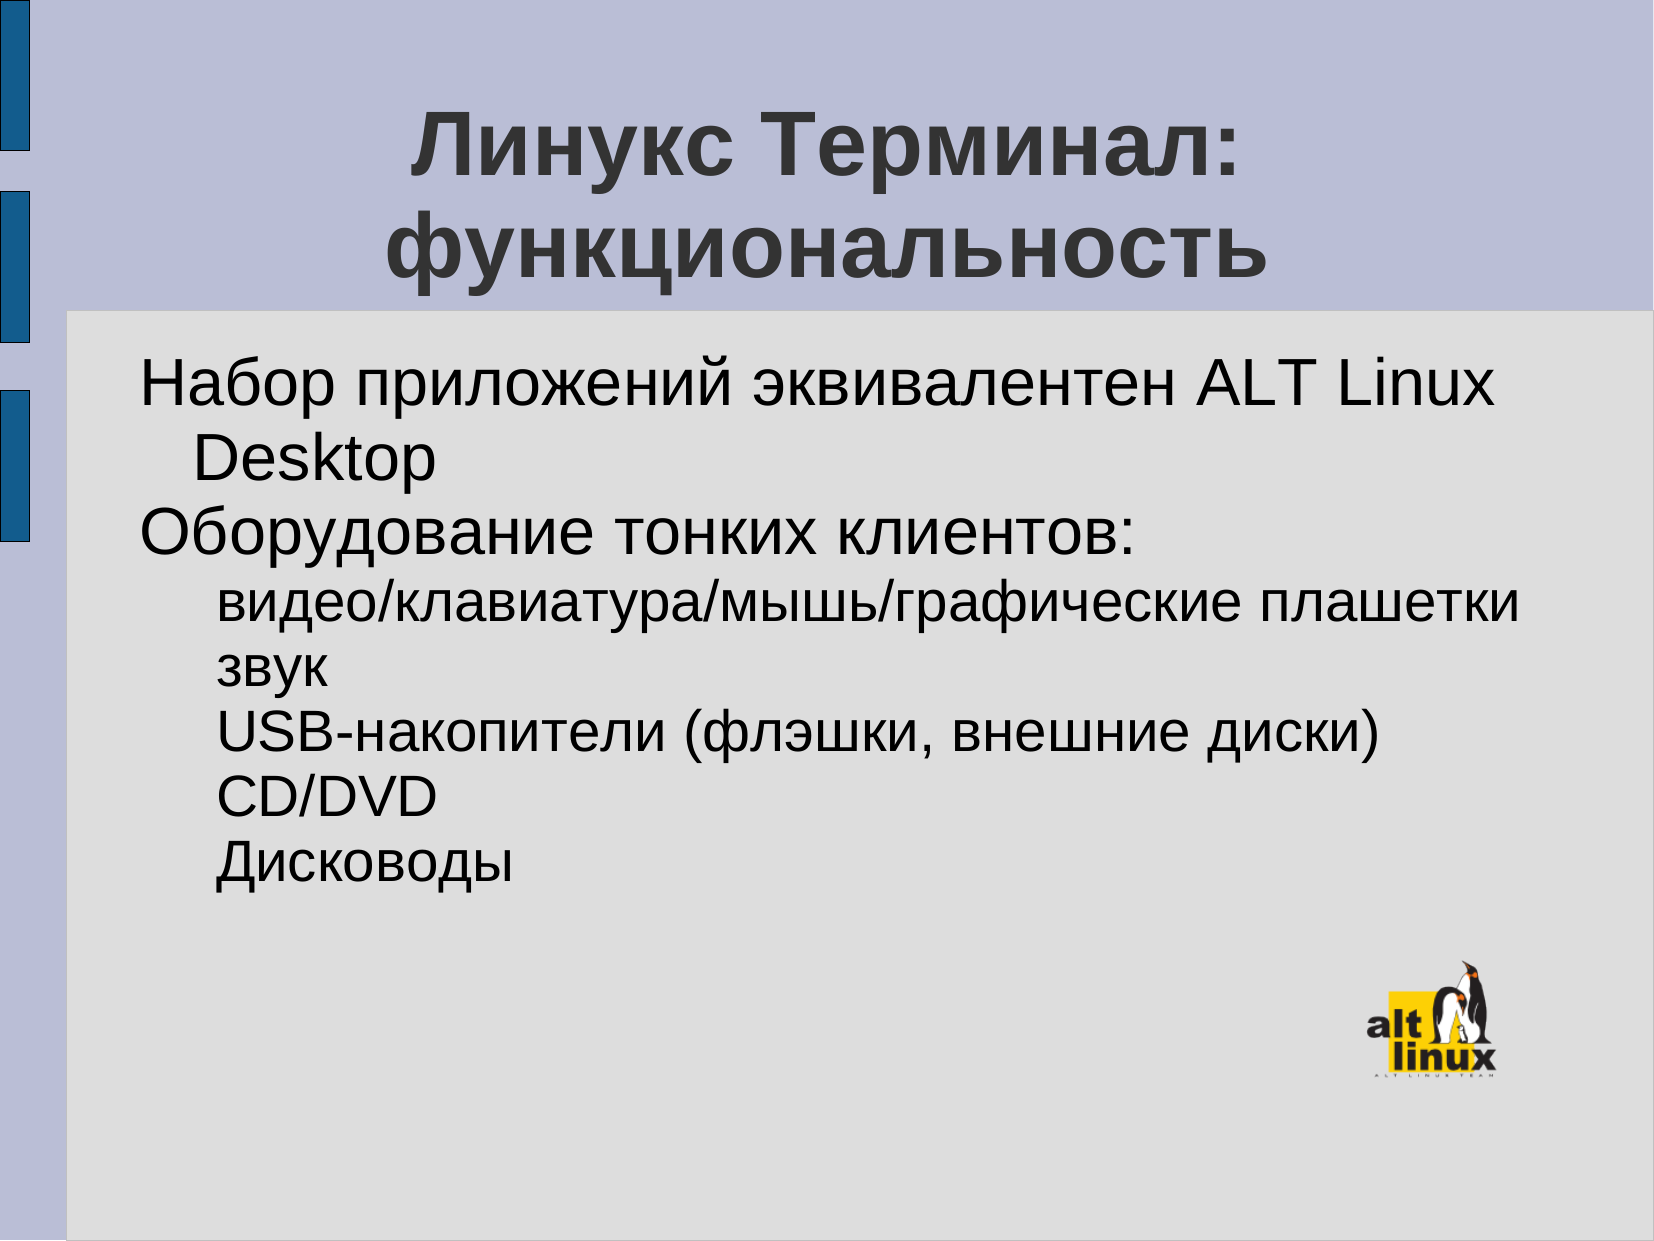

# Линукс Терминал: функциональность
Набор приложений эквивалентен ALT Linux Desktop
Оборудование тонких клиентов:
видео/клавиатура/мышь/графические плашетки
звук
USB-накопители (флэшки, внешние диски)
CD/DVD
Дисководы